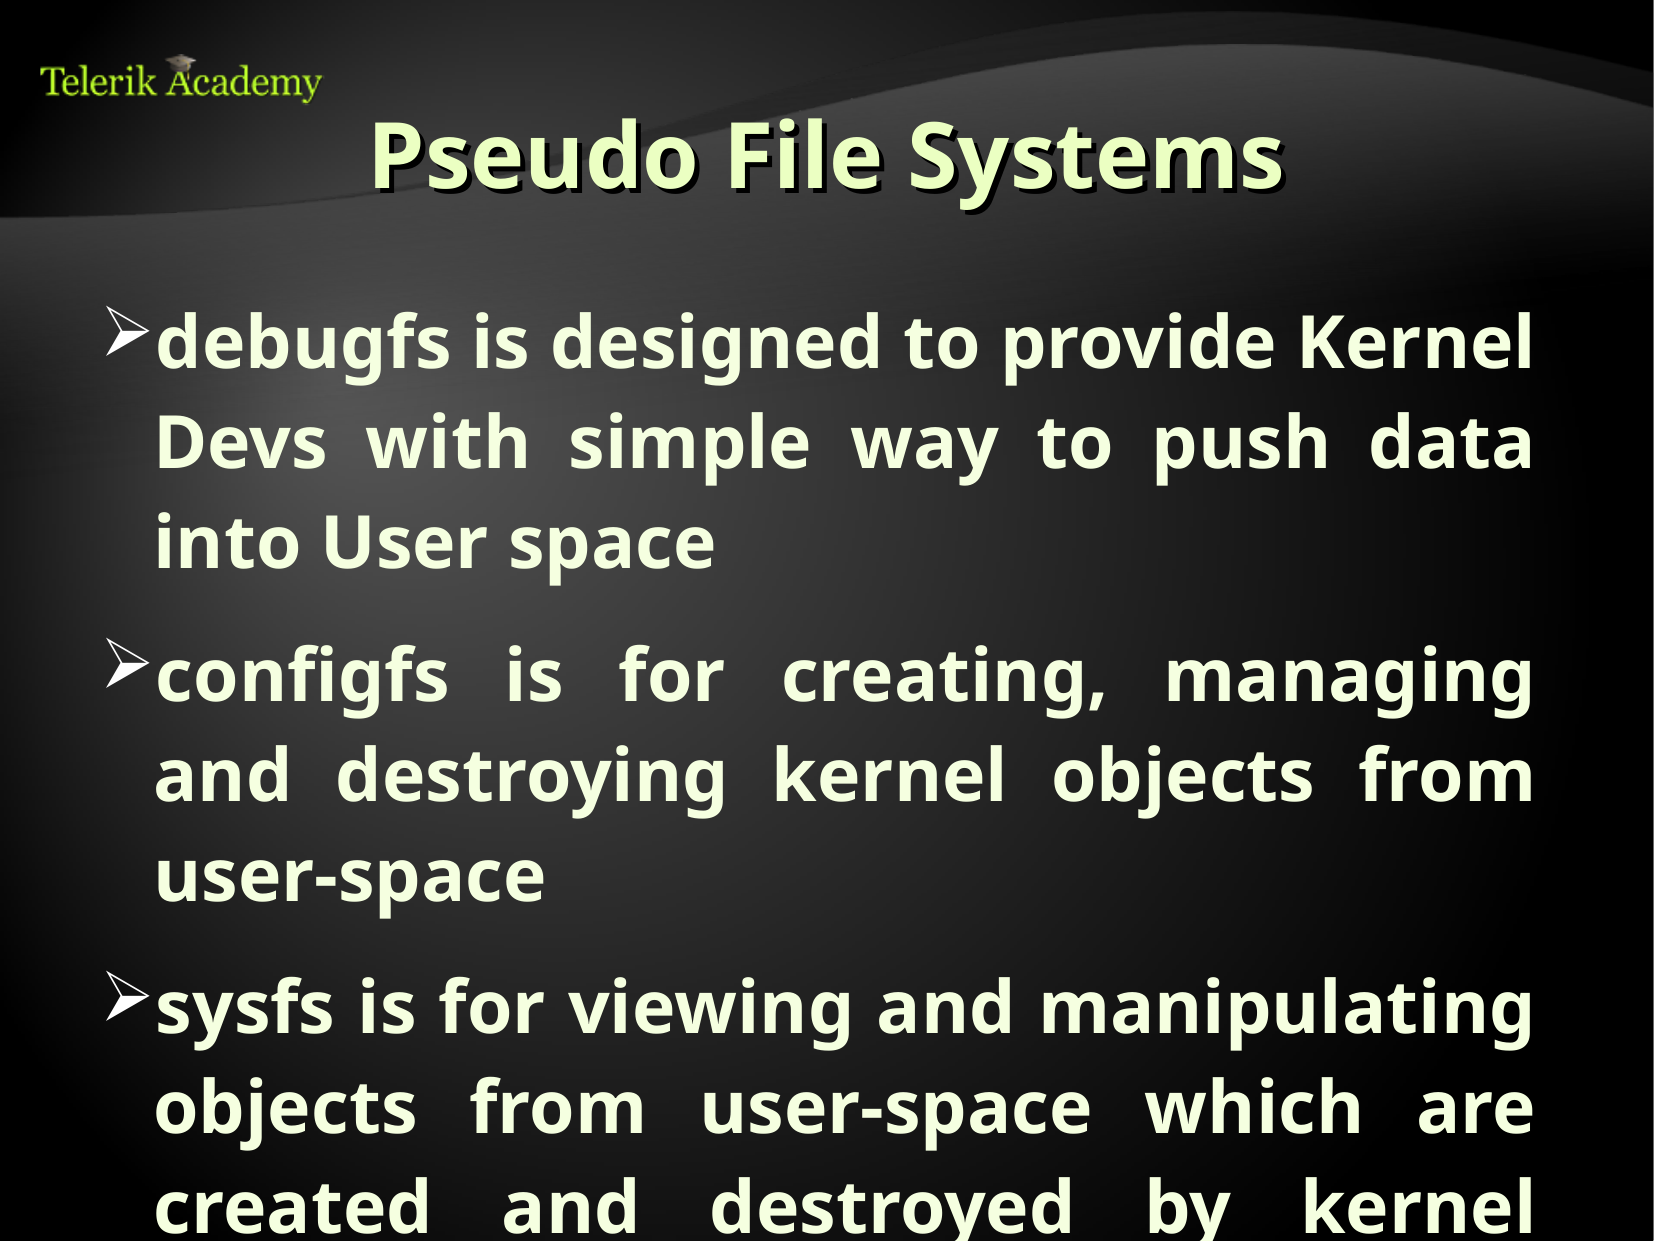

# Pseudo File Systems
debugfs is designed to provide Kernel Devs with simple way to push data into User space
configfs is for creating, managing and destroying kernel objects from user-space
sysfs is for viewing and manipulating objects from user-space which are created and destroyed by kernel space